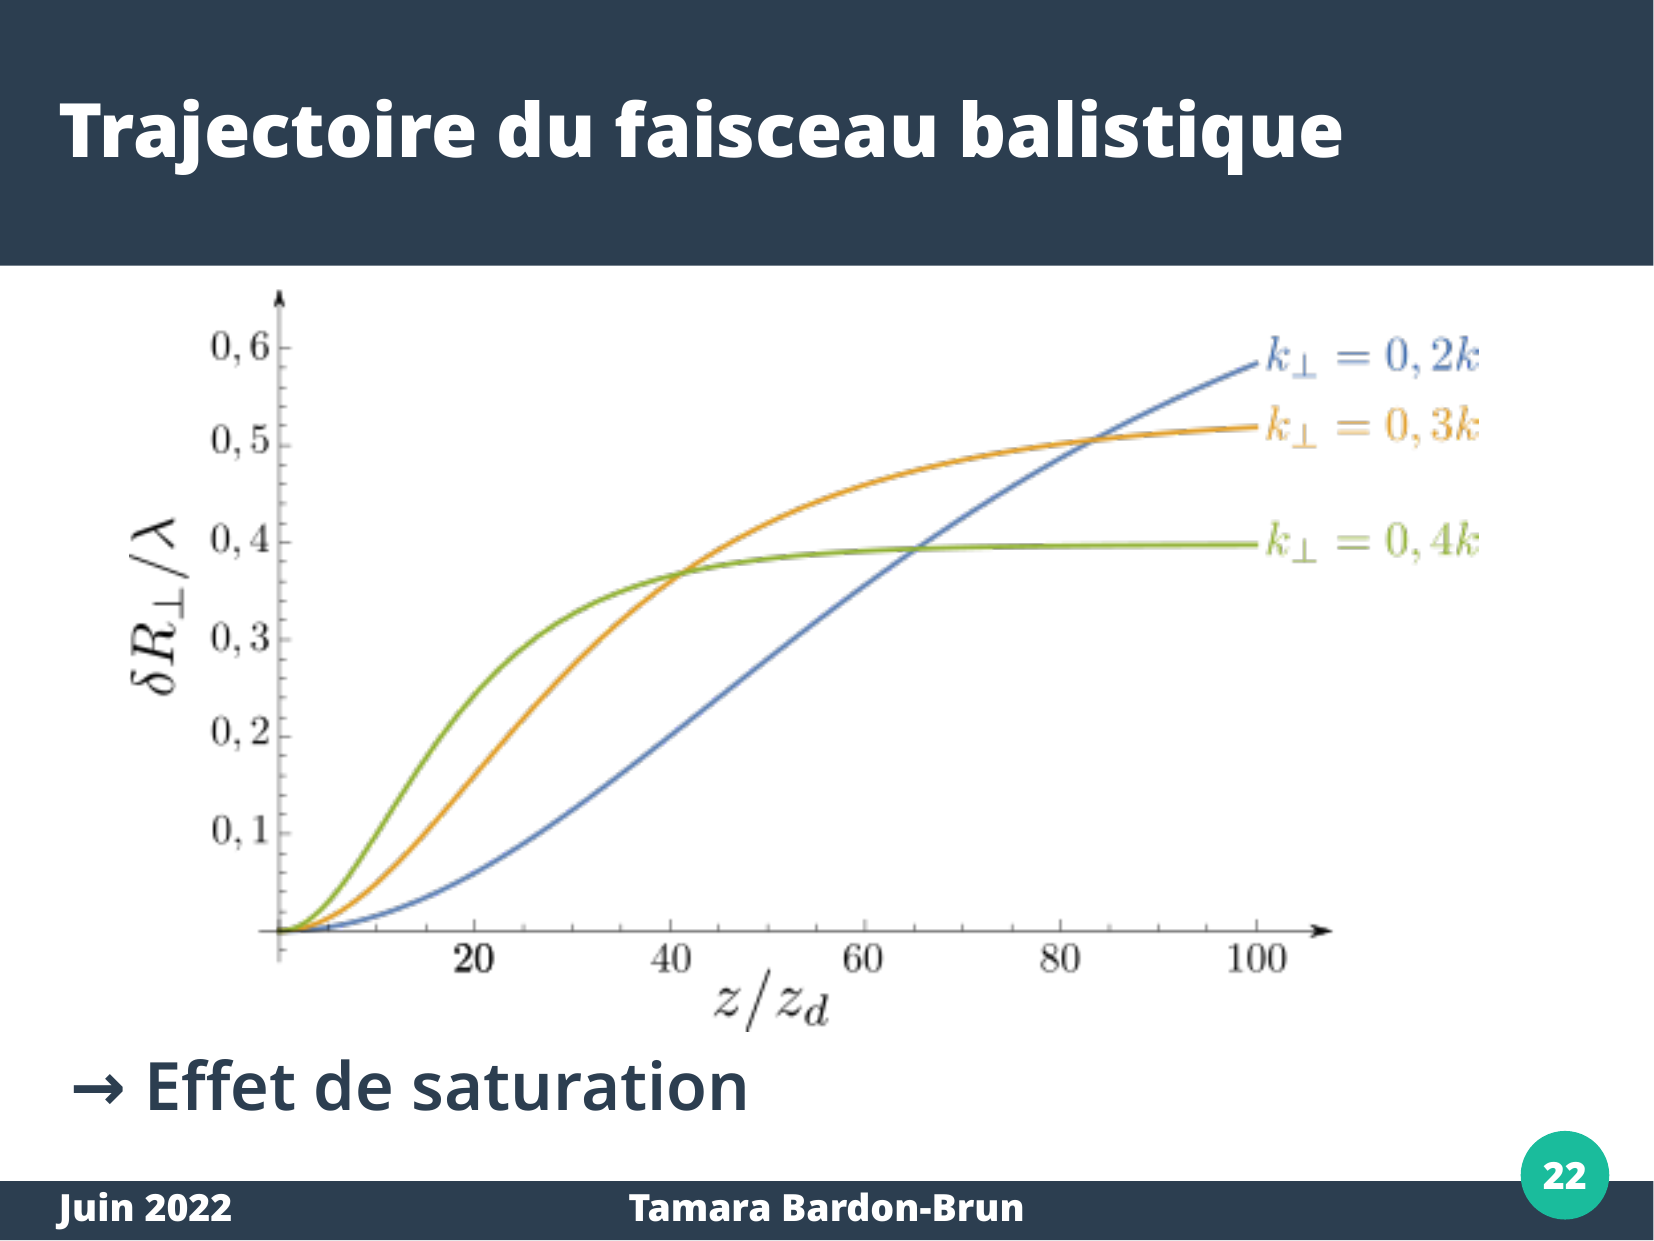

# Trajectoire du faisceau balistique
→ Effet de saturation
22
Juin 2022
Tamara Bardon-Brun